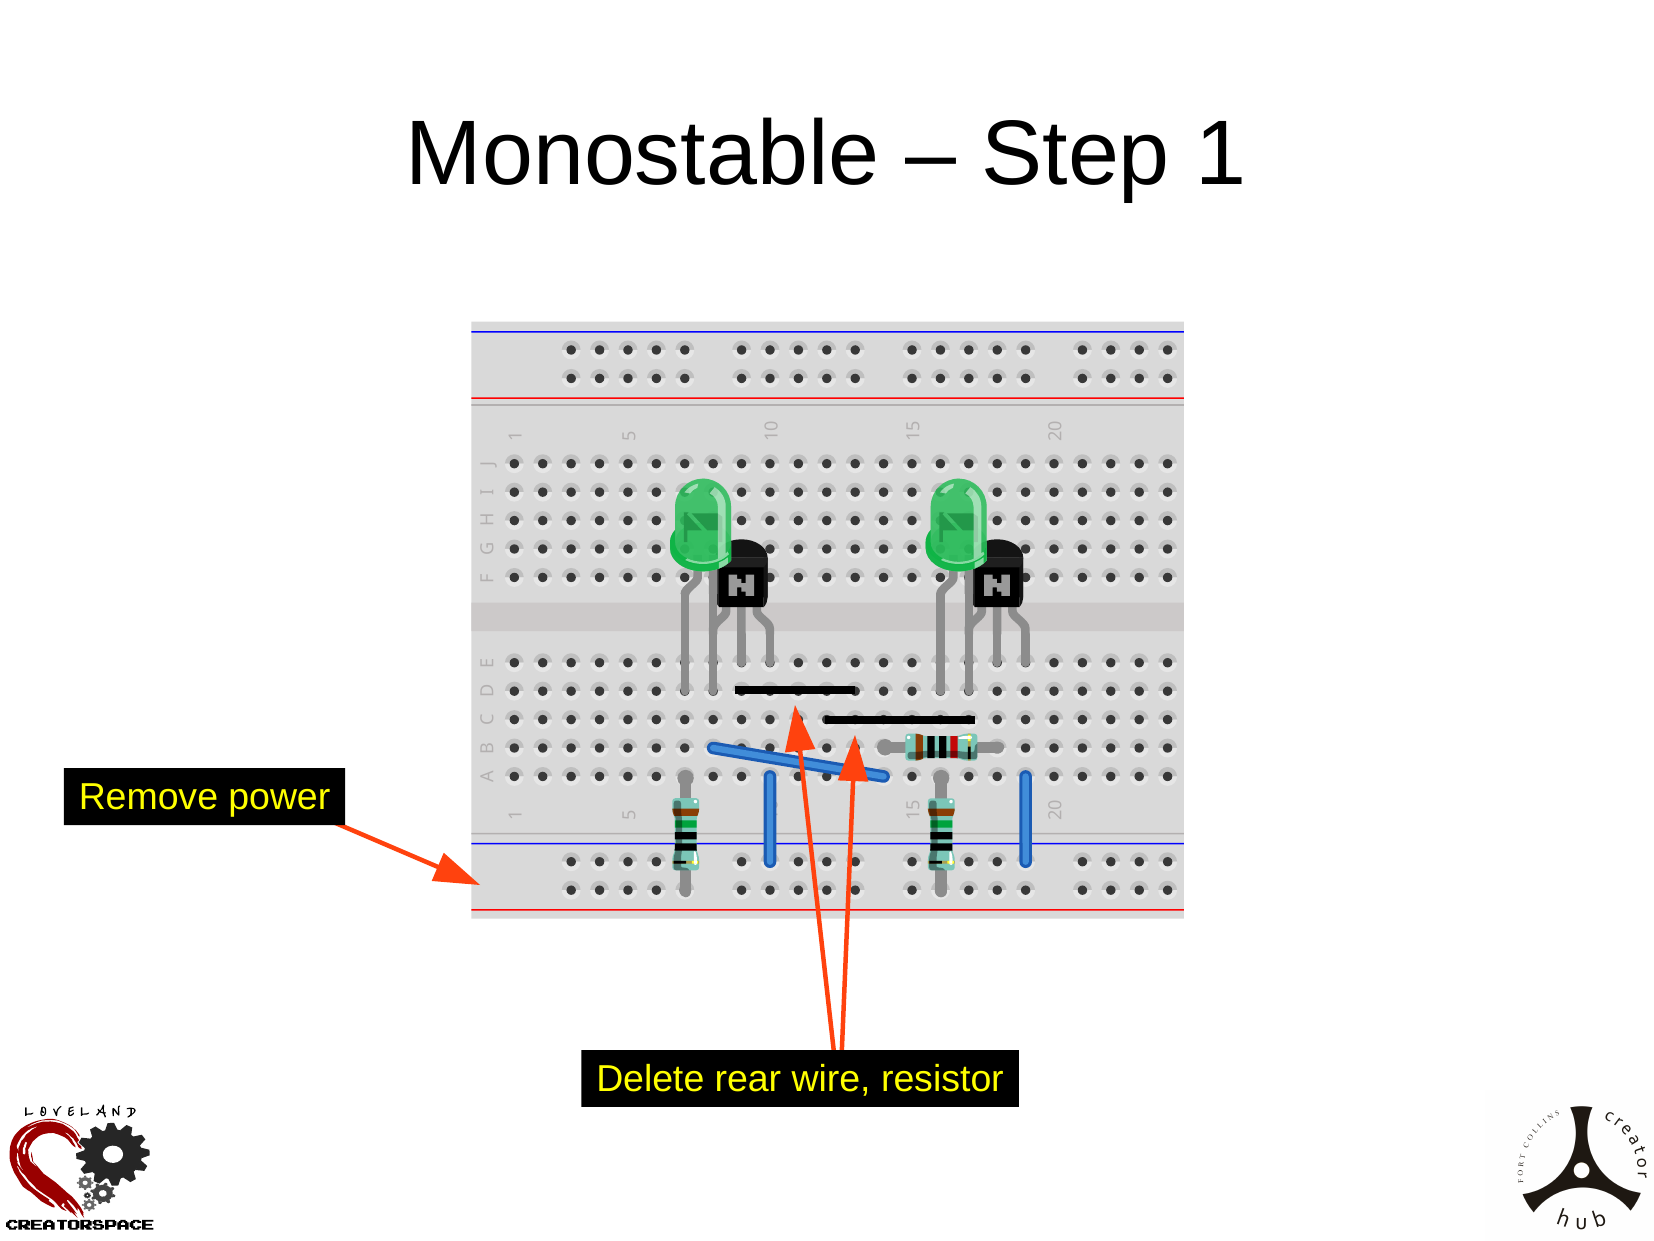

# Monostable – Step 1
Remove power
Delete rear wire, resistor